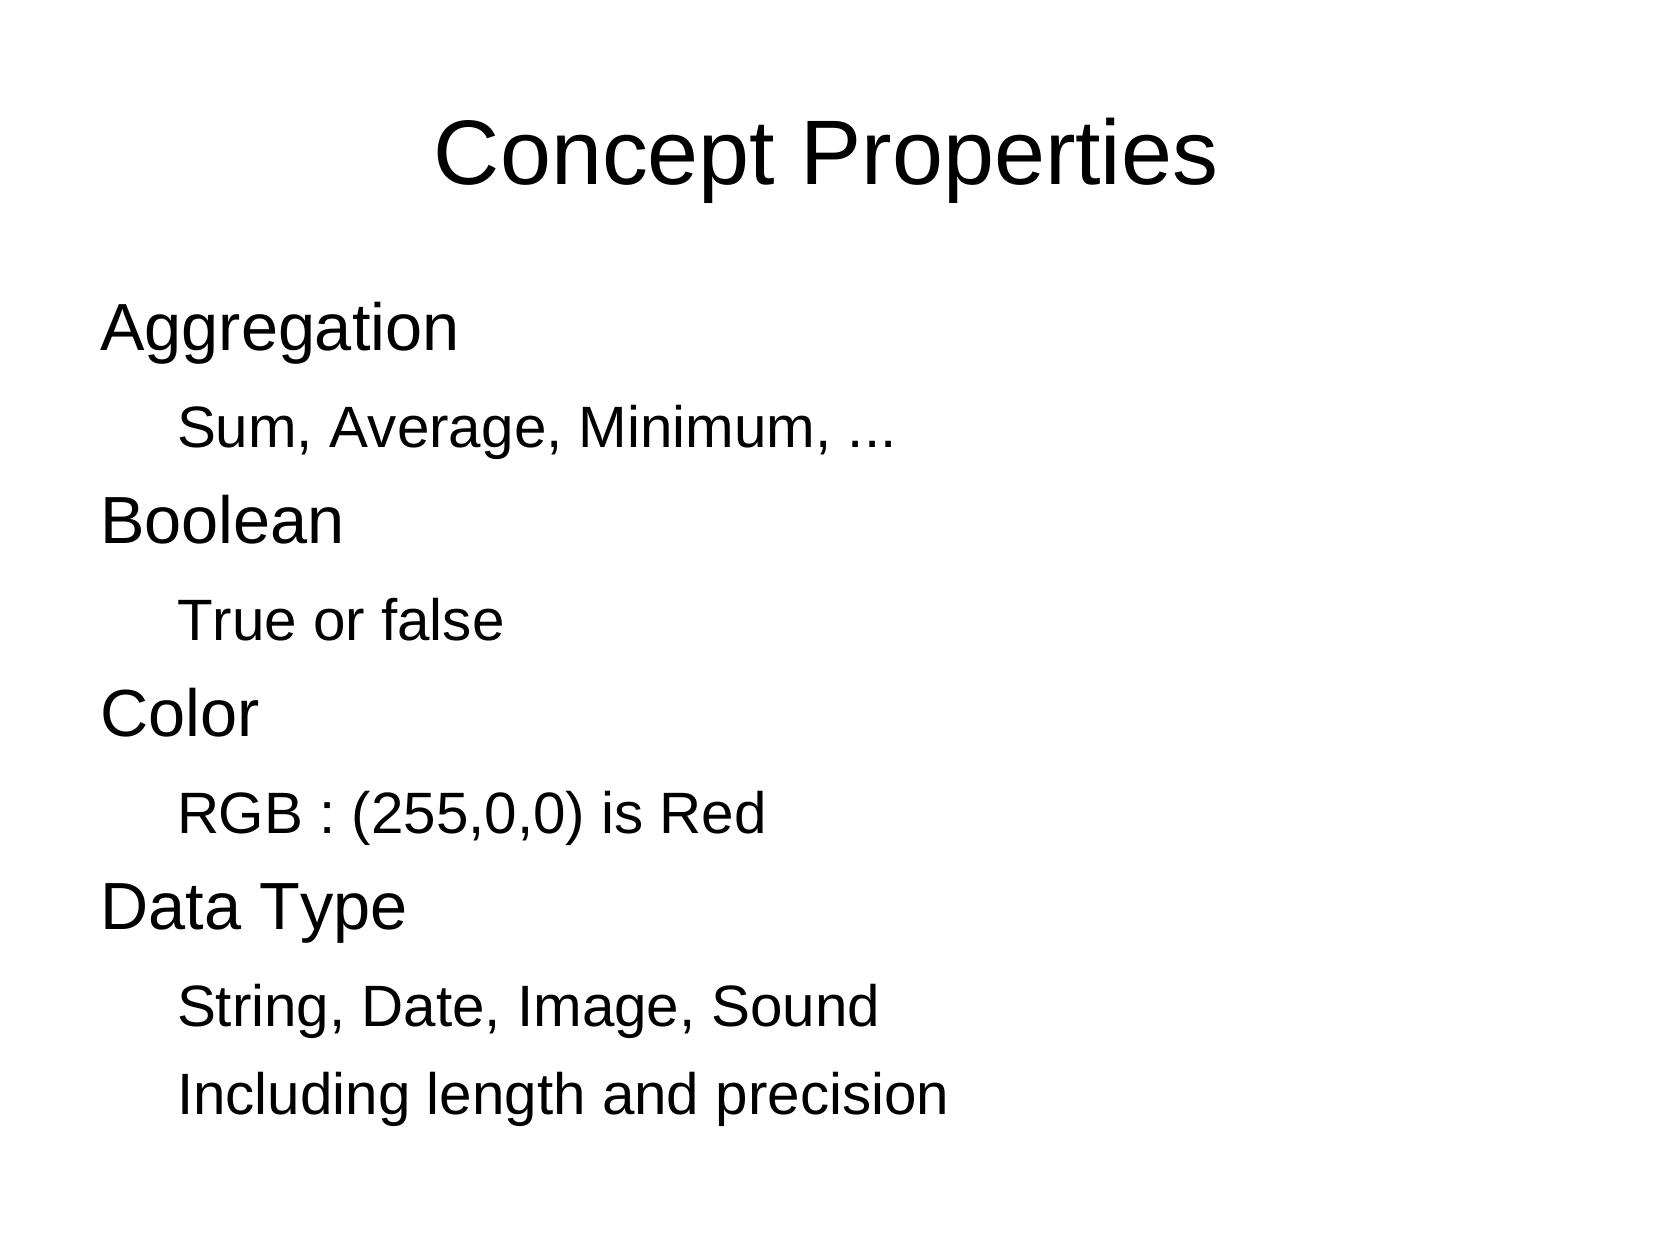

# Concept Properties
Aggregation
Sum, Average, Minimum, ...
Boolean
True or false
Color
RGB : (255,0,0) is Red
Data Type
String, Date, Image, Sound
Including length and precision